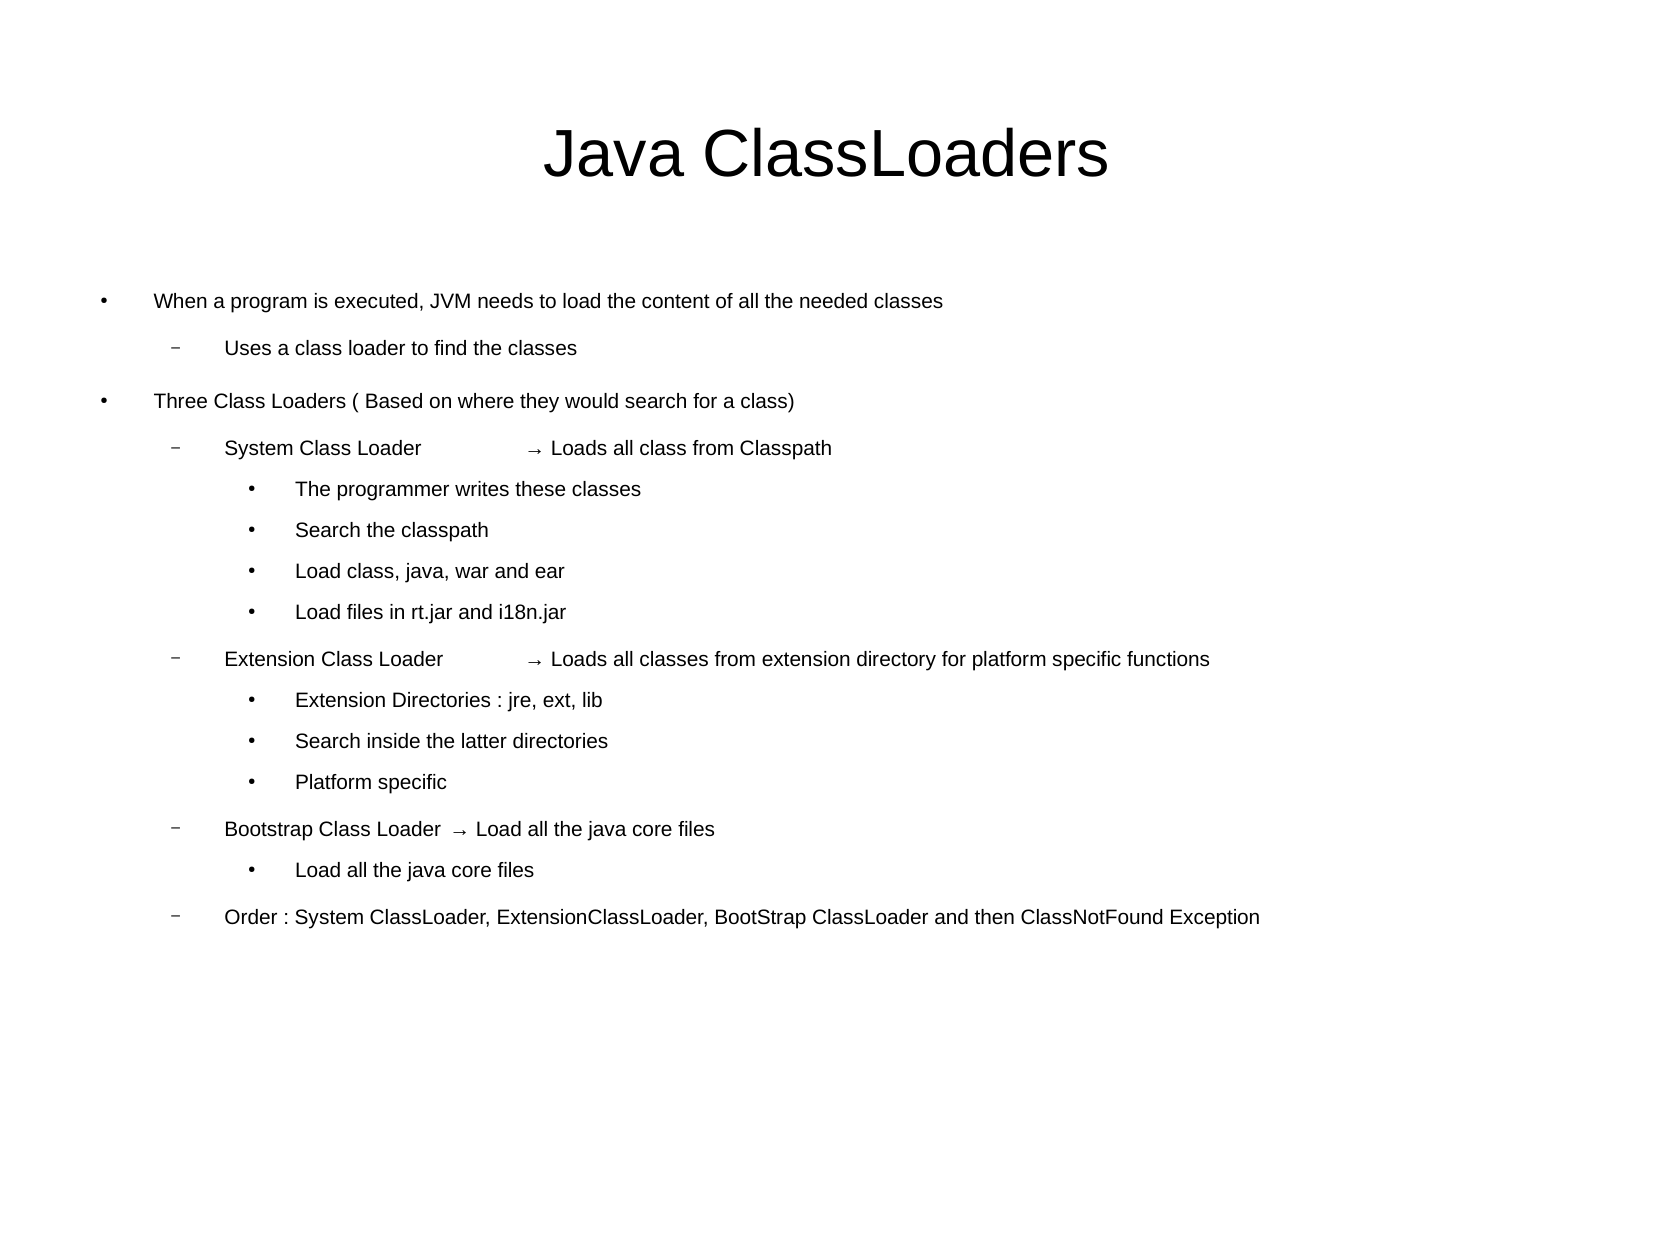

# Java ClassLoaders
When a program is executed, JVM needs to load the content of all the needed classes
Uses a class loader to find the classes
Three Class Loaders ( Based on where they would search for a class)
System Class Loader	 	→ Loads all class from Classpath
The programmer writes these classes
Search the classpath
Load class, java, war and ear
Load files in rt.jar and i18n.jar
Extension Class Loader 		→ Loads all classes from extension directory for platform specific functions
Extension Directories : jre, ext, lib
Search inside the latter directories
Platform specific
Bootstrap Class Loader 	→ Load all the java core files
Load all the java core files
Order : System ClassLoader, ExtensionClassLoader, BootStrap ClassLoader and then ClassNotFound Exception